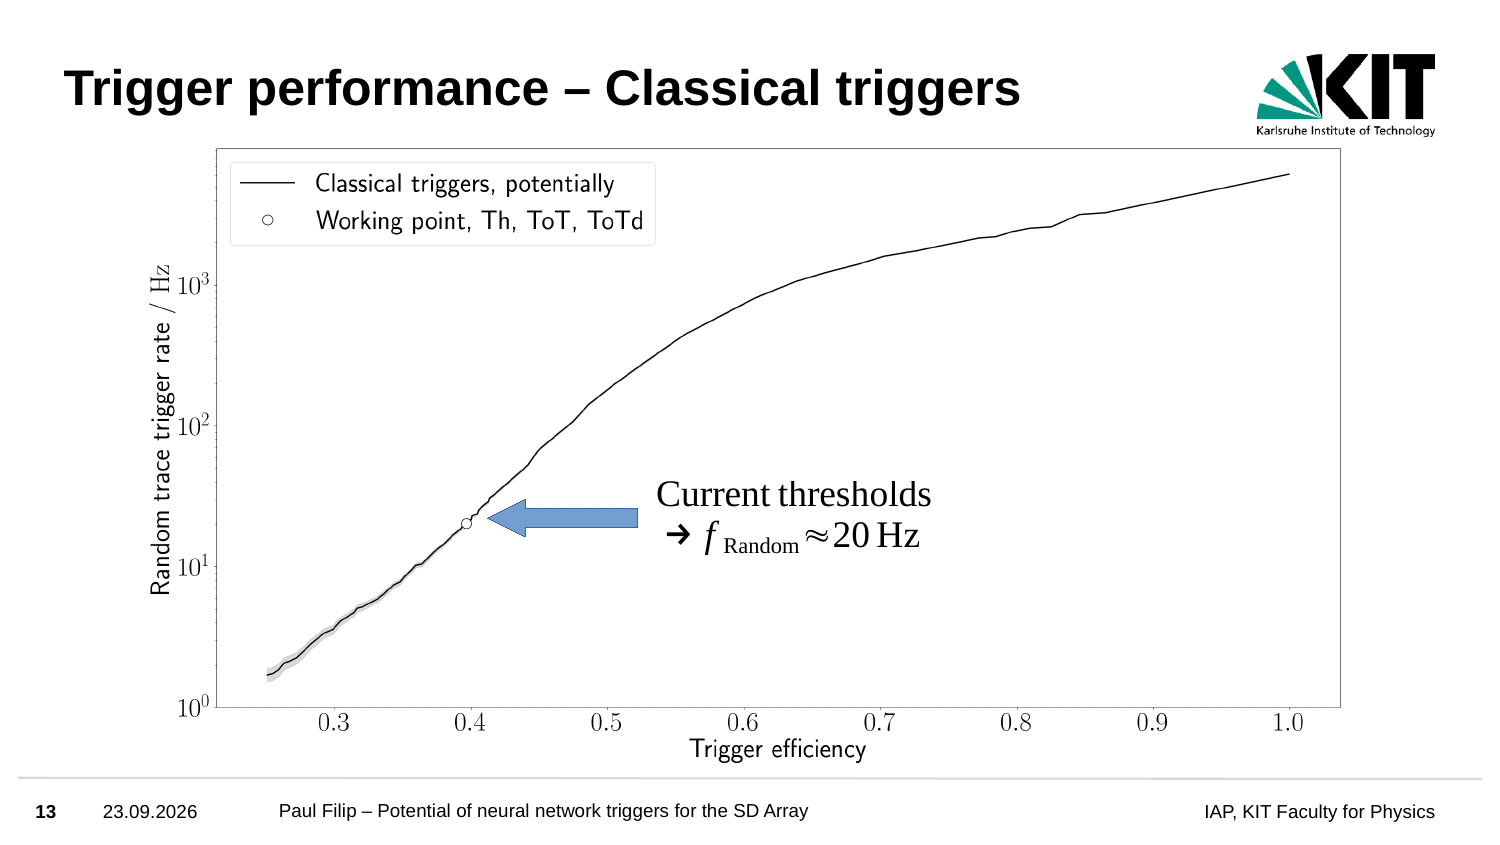

# Trigger performance – Classical triggers
13